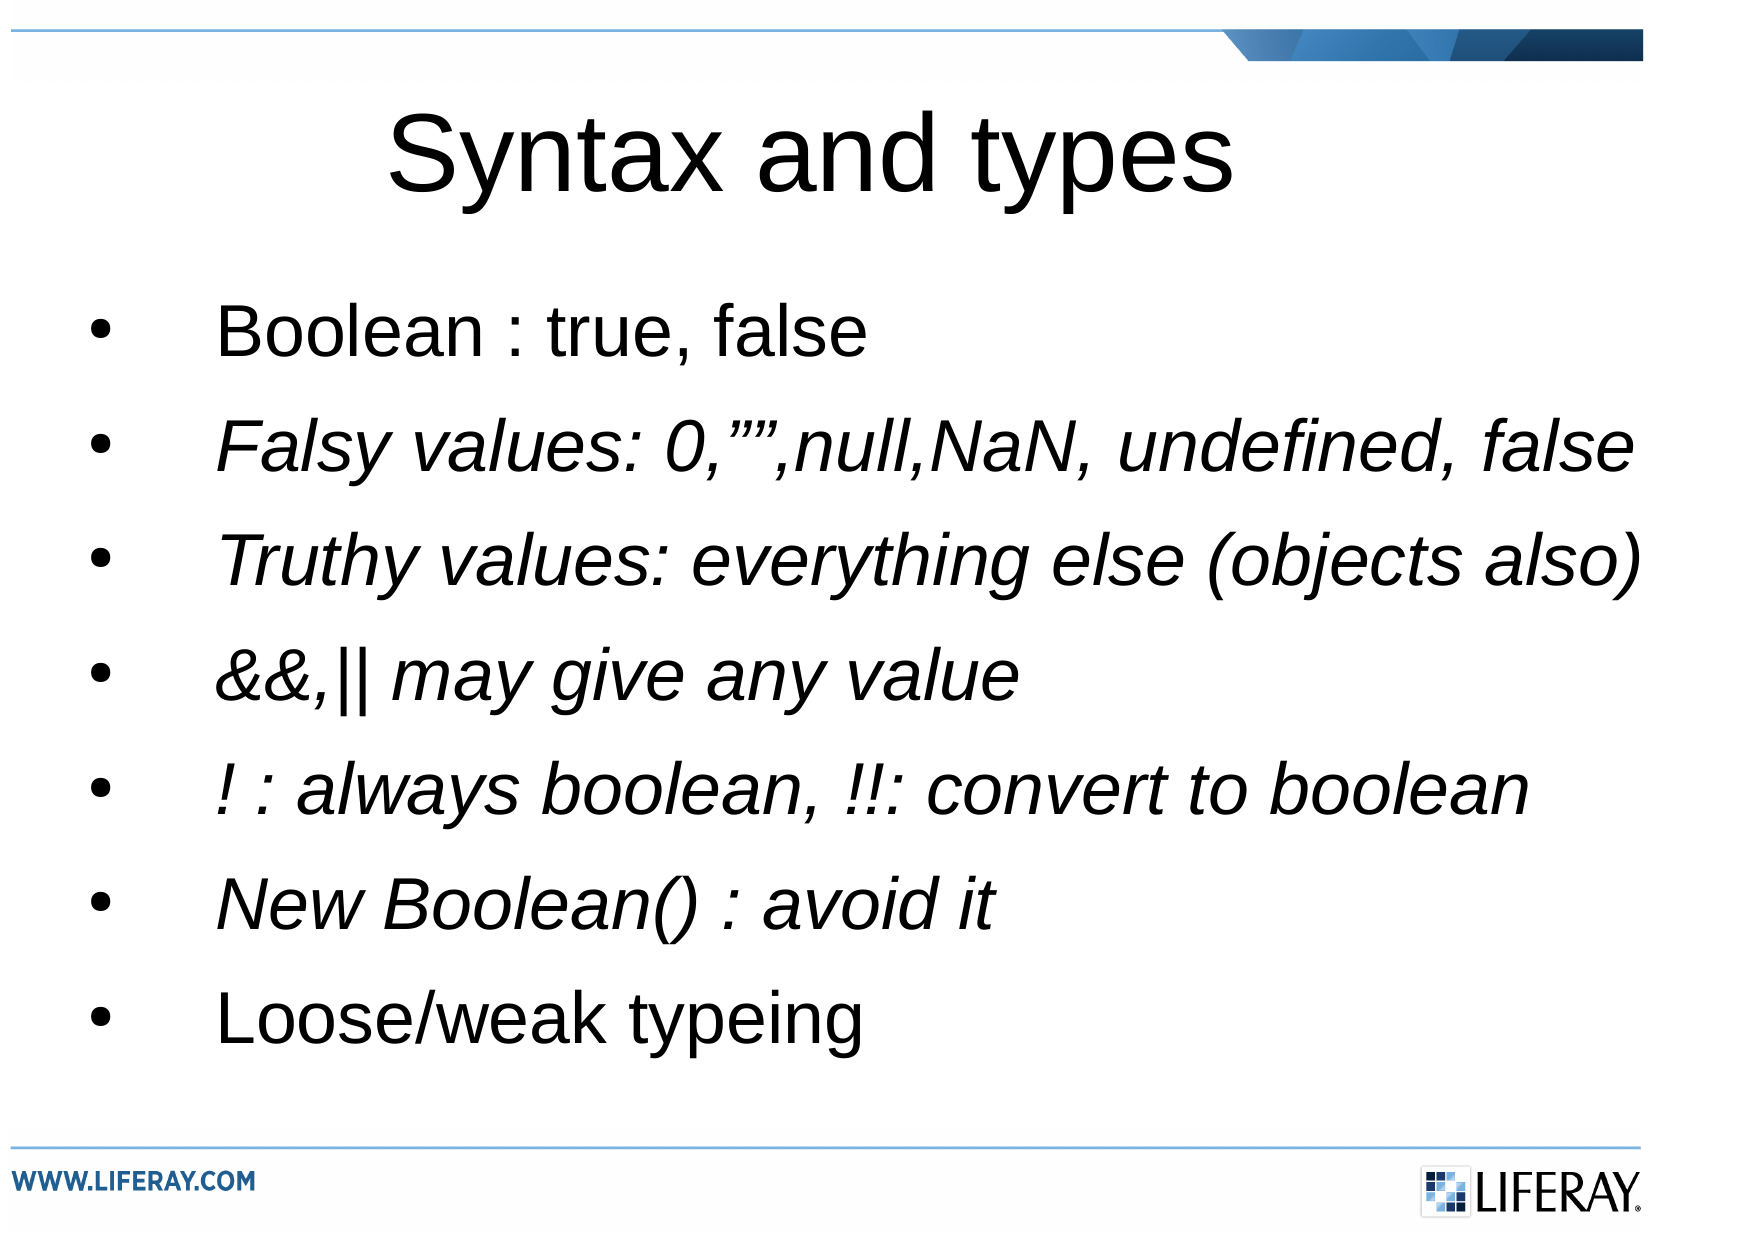

# Syntax and types
Boolean : true, false
Falsy values: 0,””,null,NaN, undefined, false
Truthy values: everything else (objects also)
&&,|| may give any value
! : always boolean, !!: convert to boolean
New Boolean() : avoid it
Loose/weak typeing